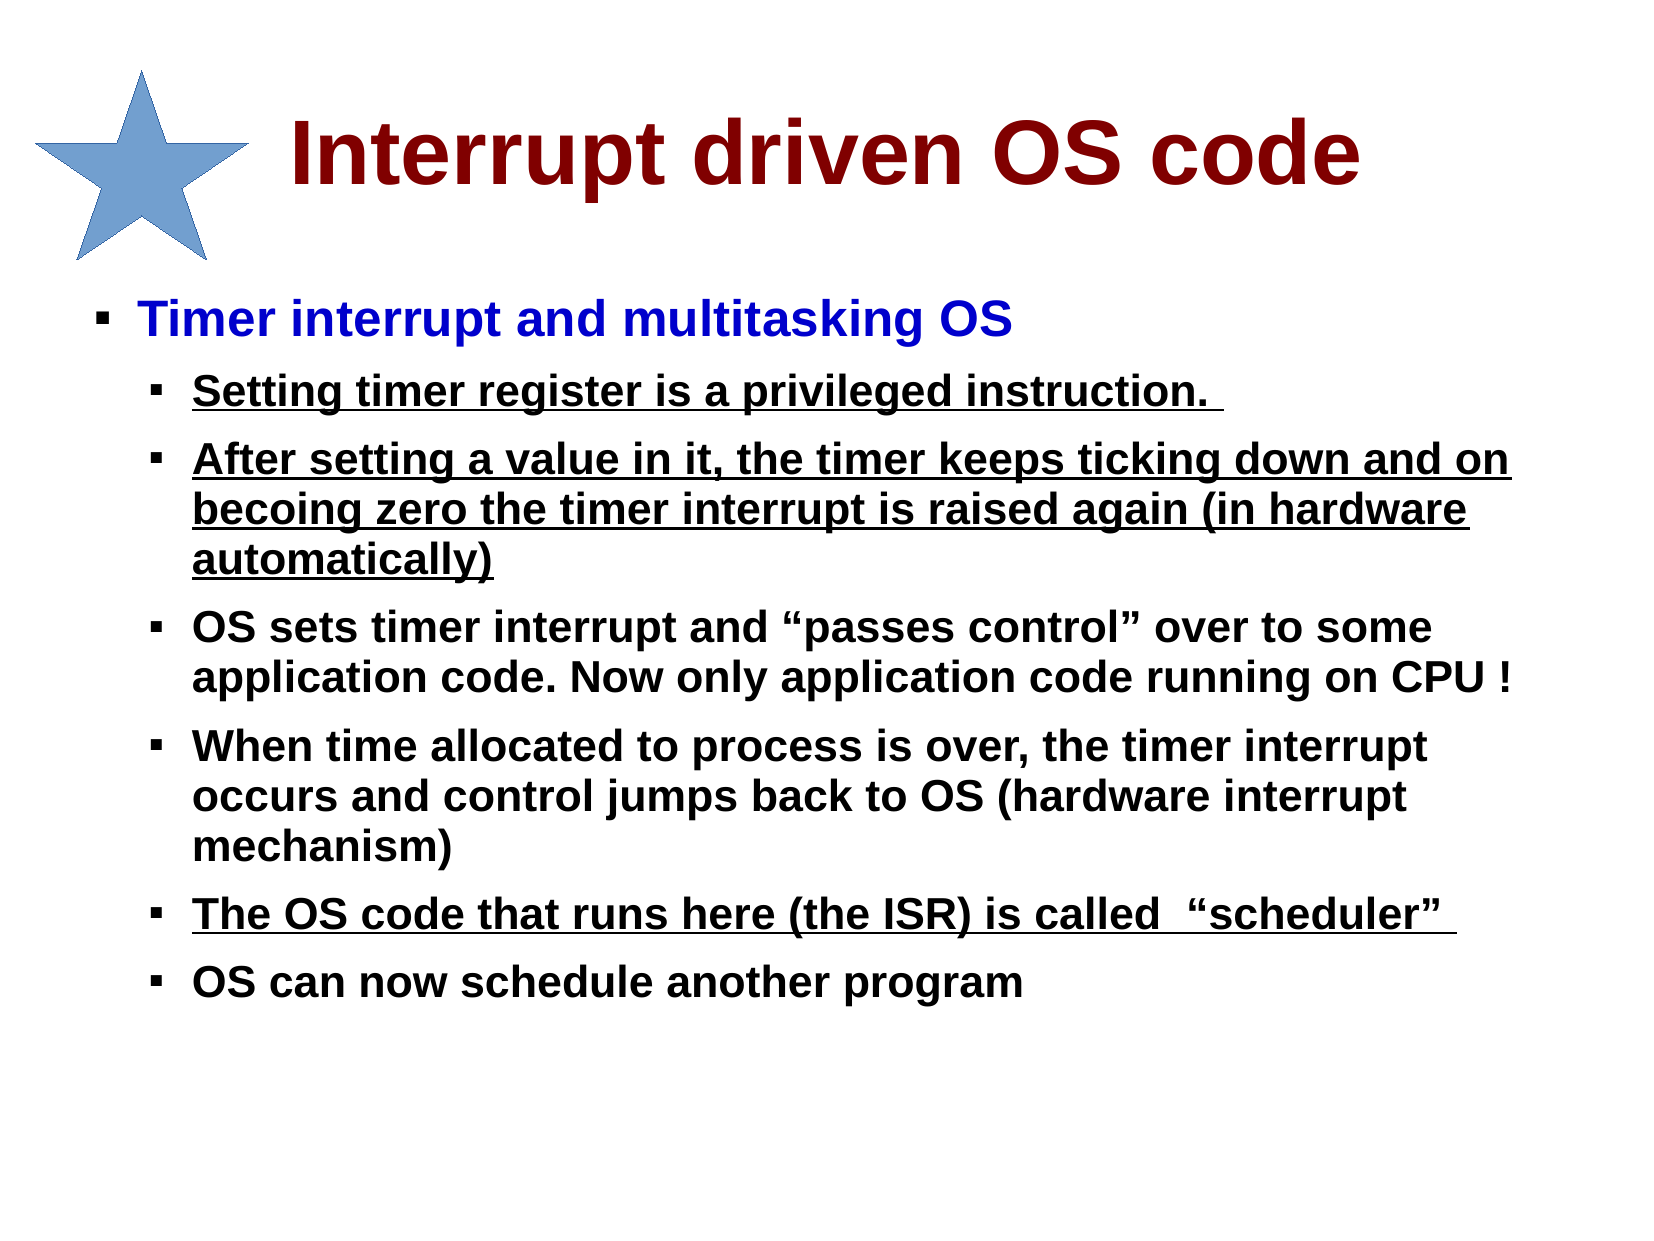

# Interrupt driven OS code
Timer interrupt and multitasking OS
Setting timer register is a privileged instruction.
After setting a value in it, the timer keeps ticking down and on becoing zero the timer interrupt is raised again (in hardware automatically)
OS sets timer interrupt and “passes control” over to some application code. Now only application code running on CPU !
When time allocated to process is over, the timer interrupt occurs and control jumps back to OS (hardware interrupt mechanism)
The OS code that runs here (the ISR) is called “scheduler”
OS can now schedule another program